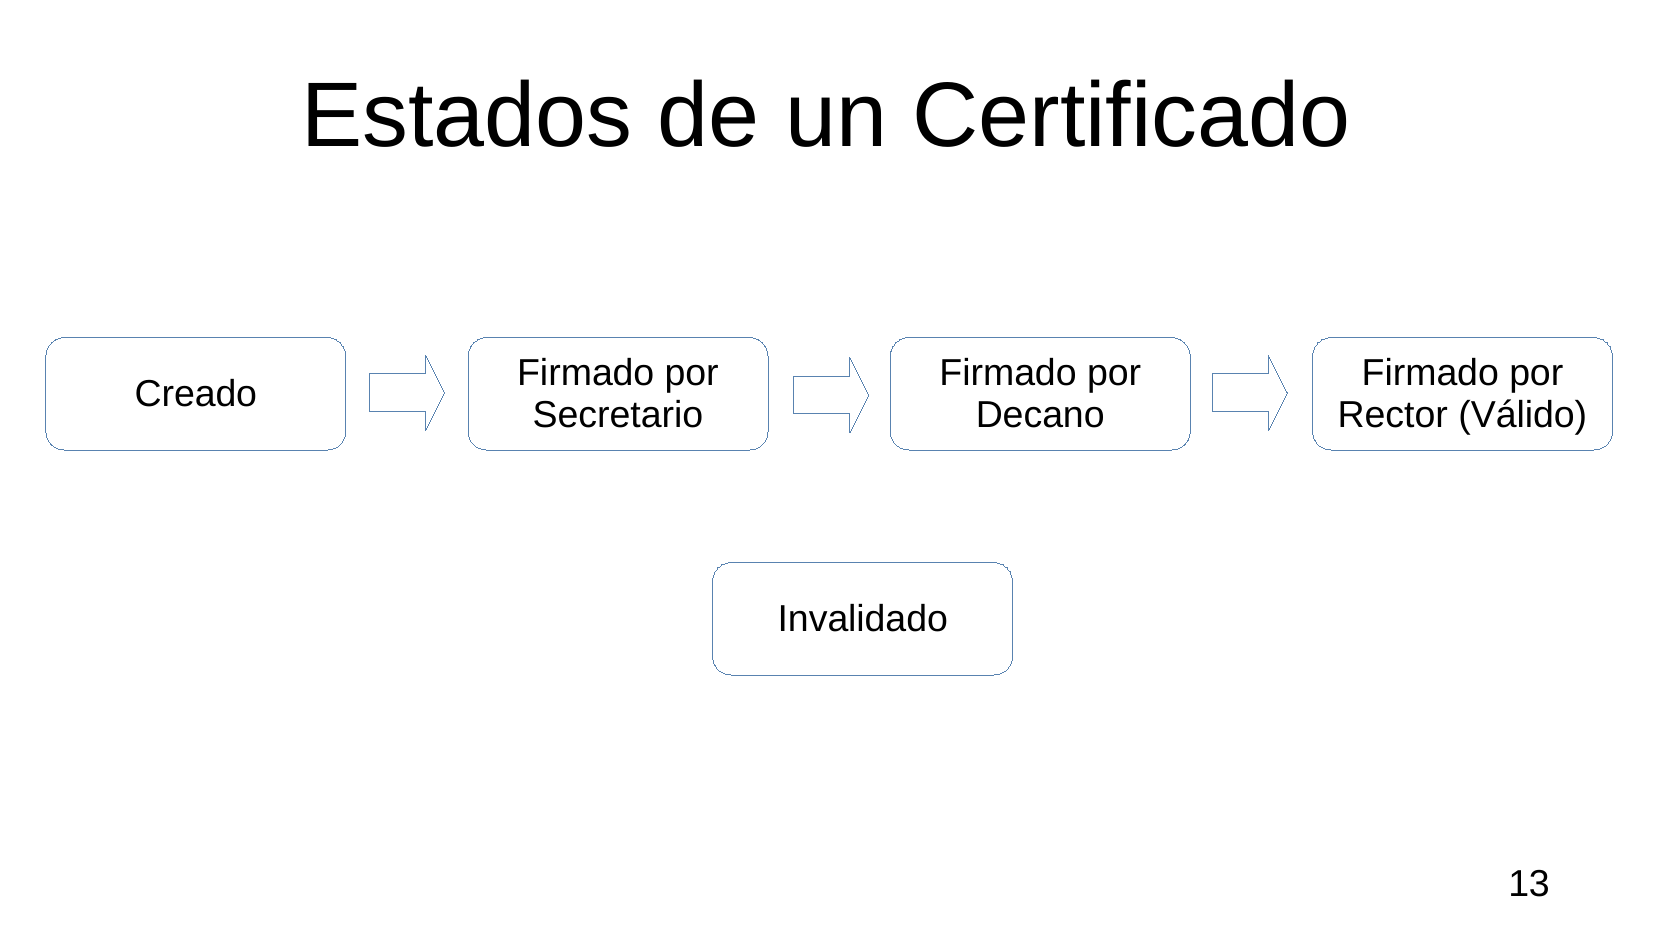

# Estados de un Certificado
Creado
Firmado por Secretario
Firmado por Decano
Firmado por Rector (Válido)
Invalidado